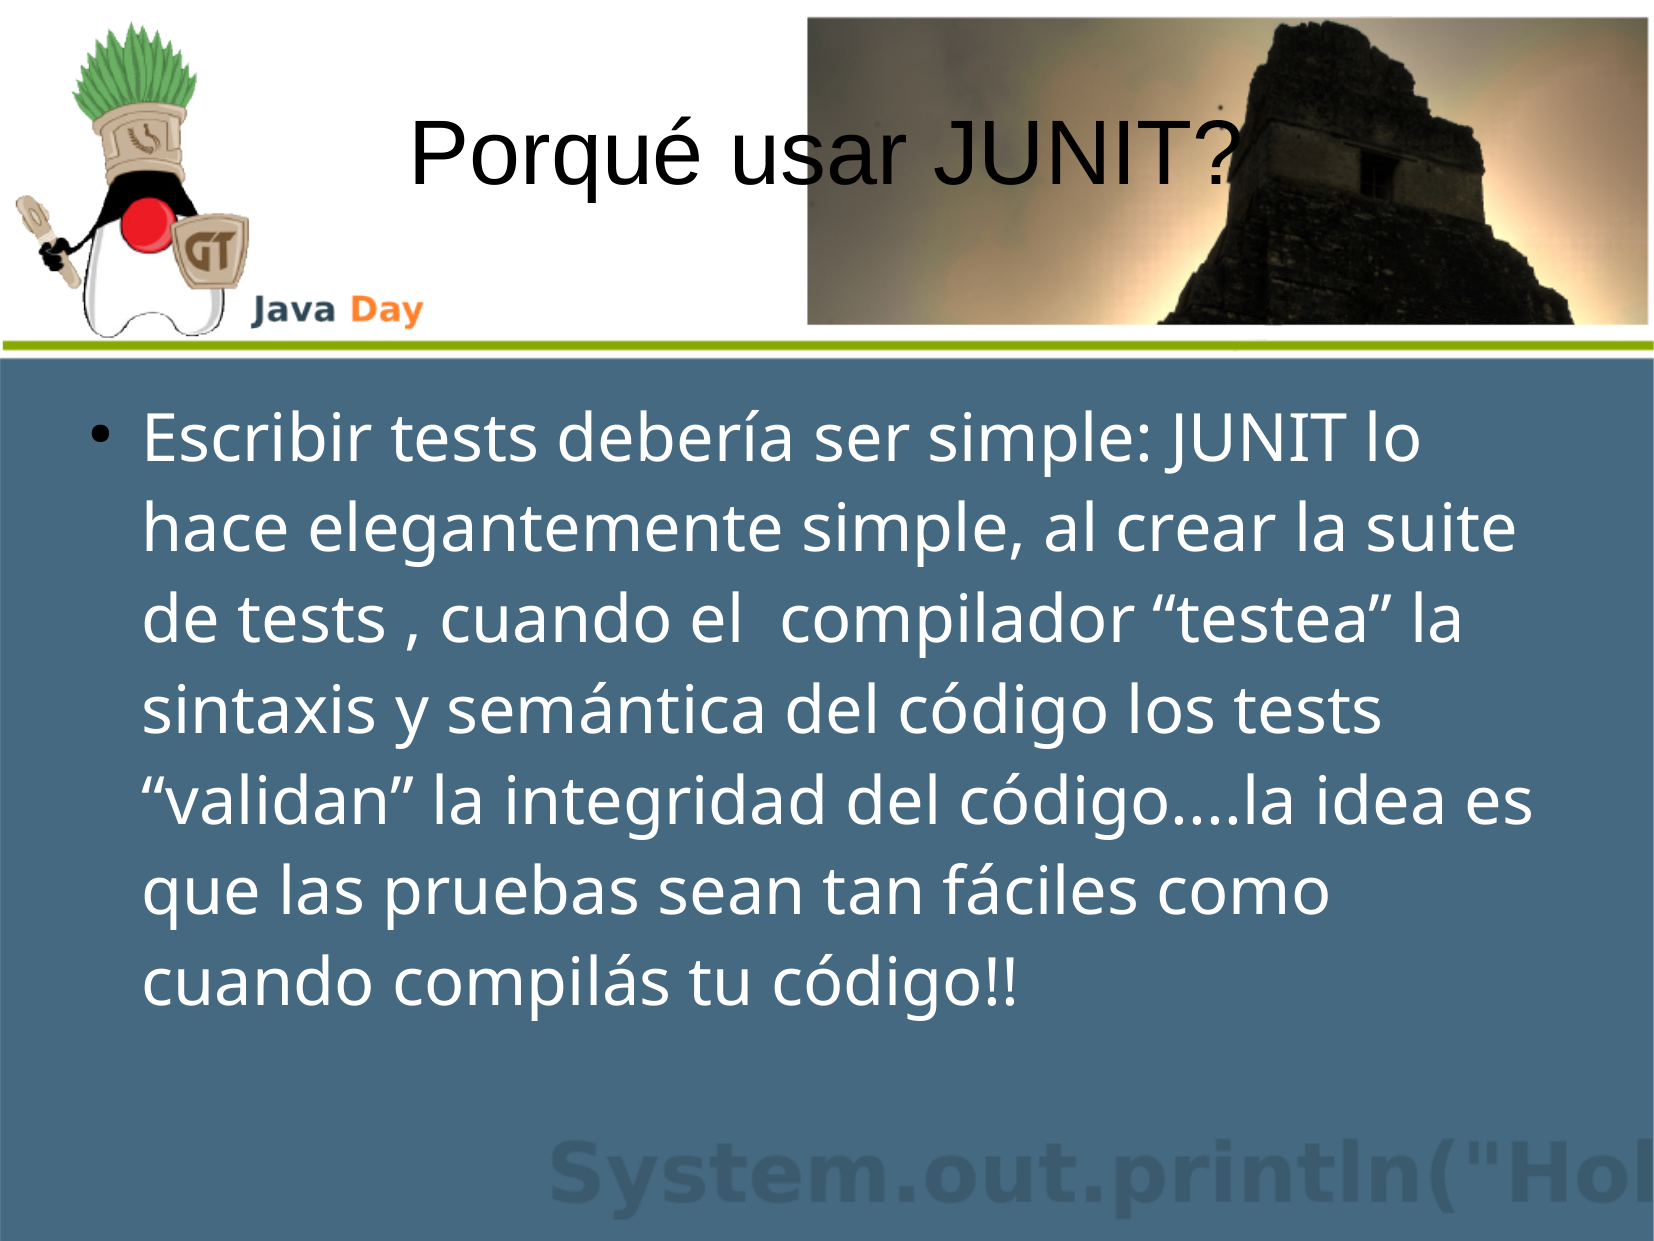

# Porqué usar JUNIT?
Escribir tests debería ser simple: JUNIT lo hace elegantemente simple, al crear la suite de tests , cuando el compilador “testea” la sintaxis y semántica del código los tests “validan” la integridad del código....la idea es que las pruebas sean tan fáciles como cuando compilás tu código!!